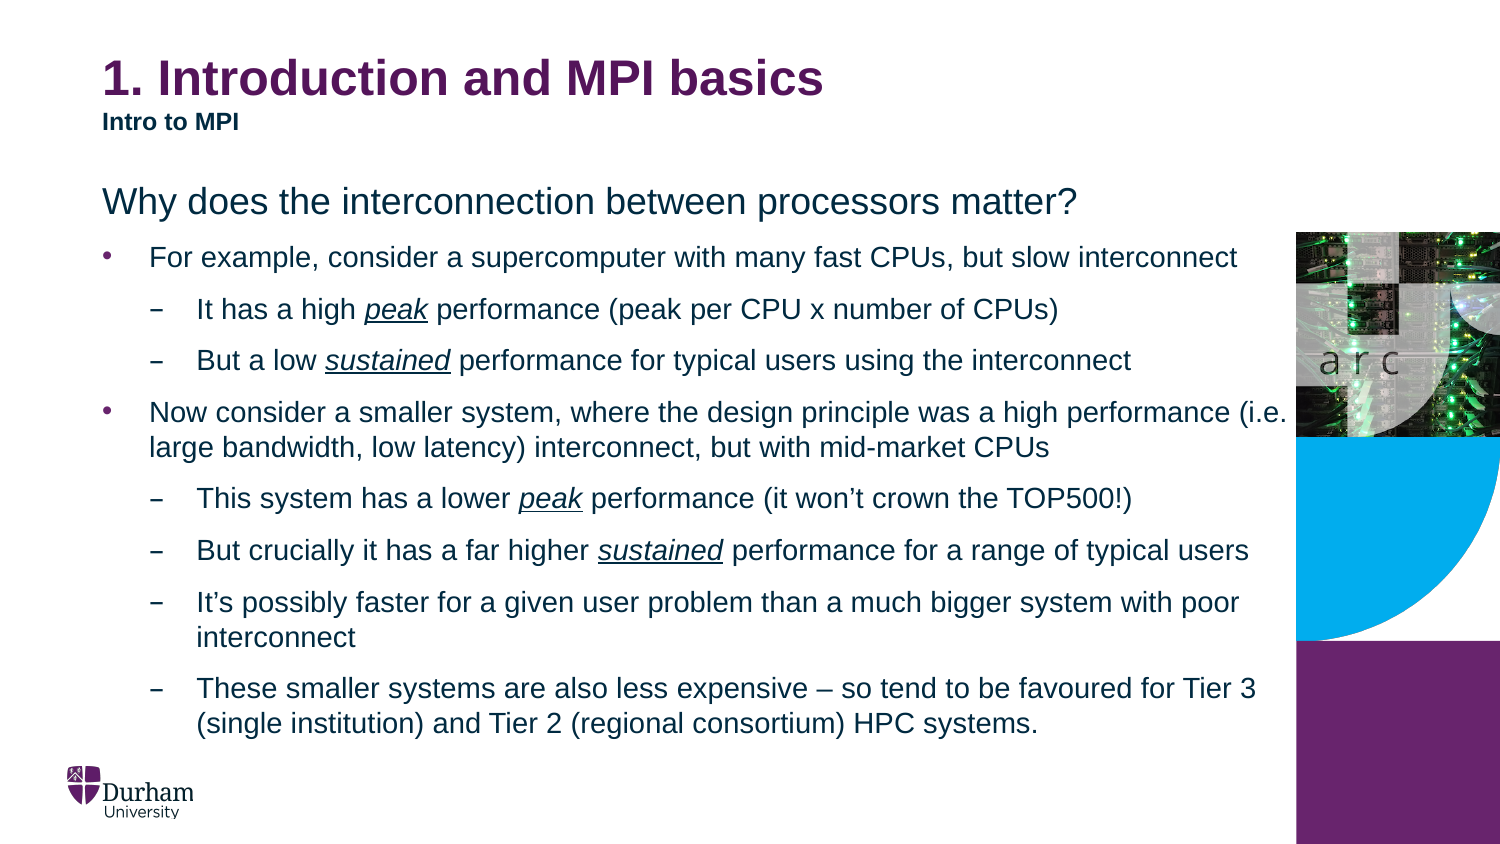

# 1. Introduction and MPI basics Intro to MPI
Why does the interconnection between processors matter?
For example, consider a supercomputer with many fast CPUs, but slow interconnect
It has a high peak performance (peak per CPU x number of CPUs)
But a low sustained performance for typical users using the interconnect
Now consider a smaller system, where the design principle was a high performance (i.e. large bandwidth, low latency) interconnect, but with mid-market CPUs
This system has a lower peak performance (it won’t crown the TOP500!)
But crucially it has a far higher sustained performance for a range of typical users
It’s possibly faster for a given user problem than a much bigger system with poor interconnect
These smaller systems are also less expensive – so tend to be favoured for Tier 3 (single institution) and Tier 2 (regional consortium) HPC systems.